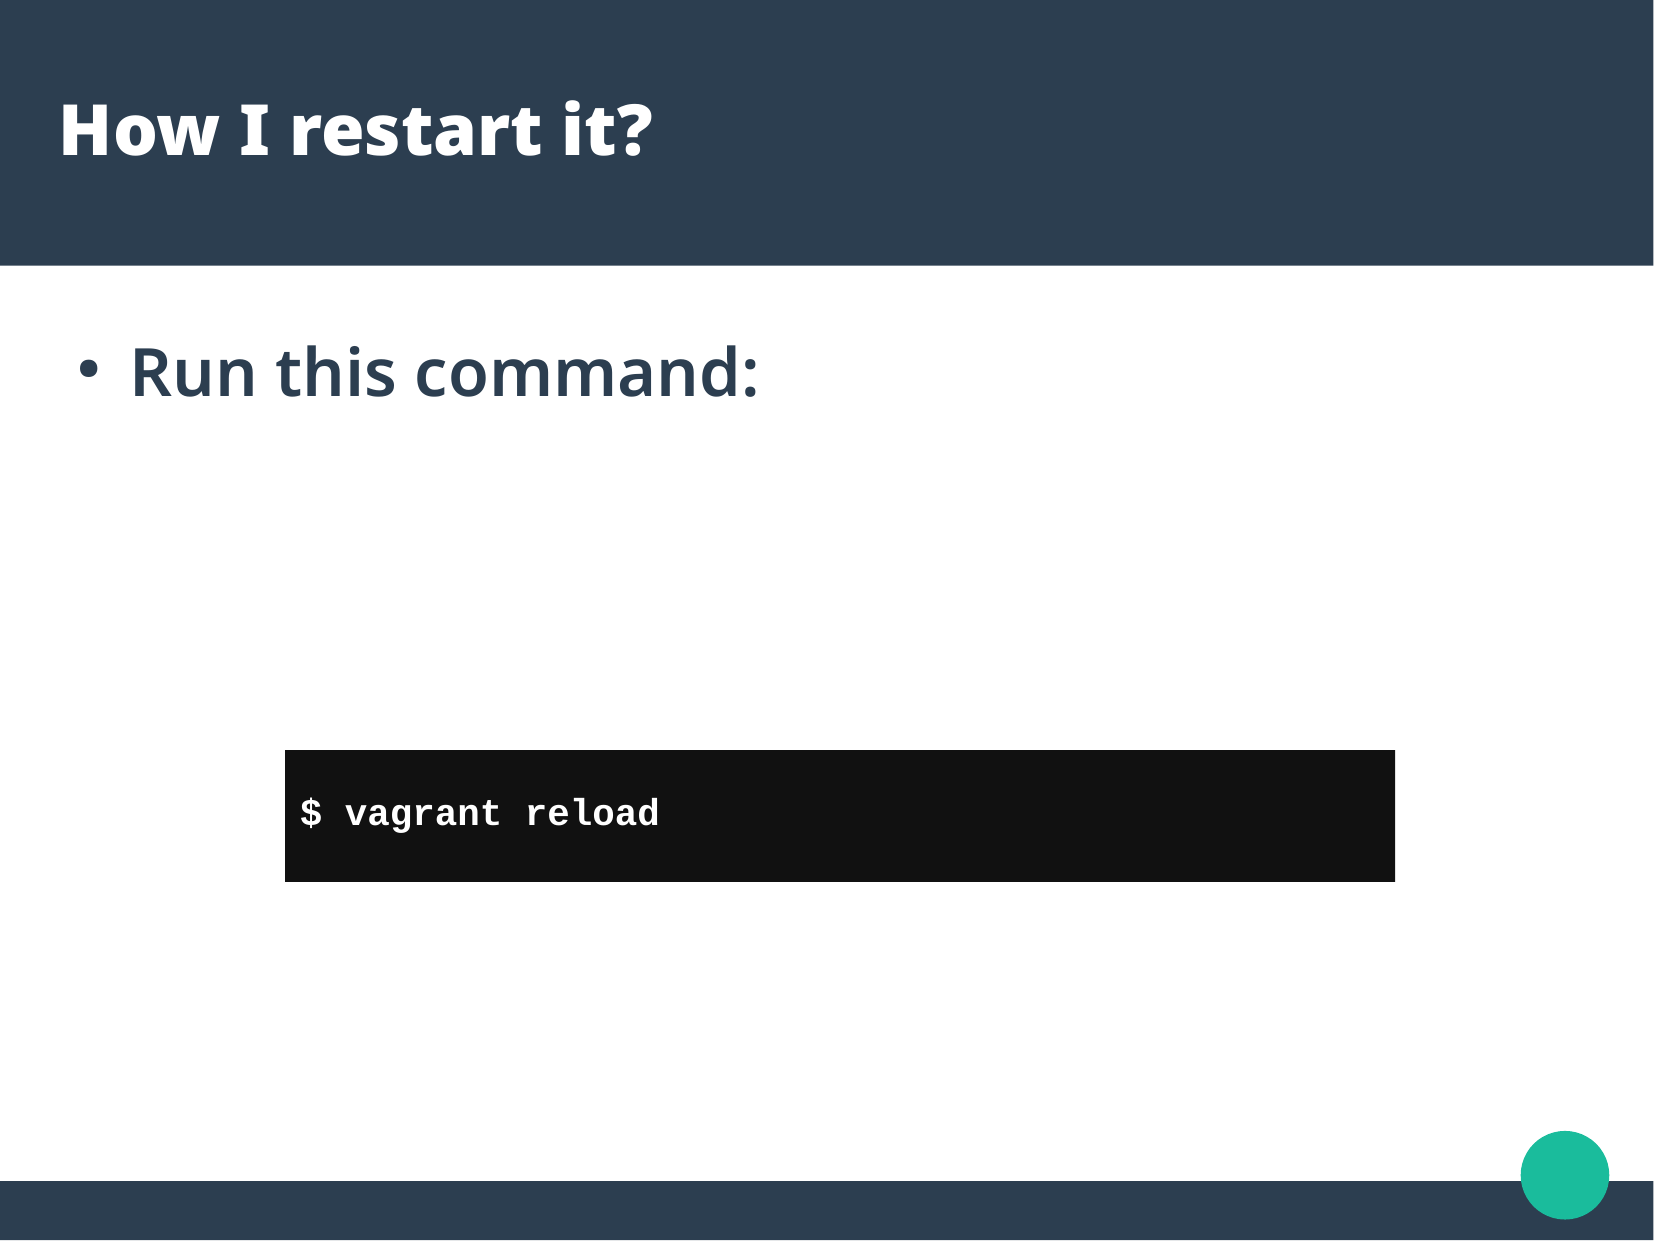

# How I restart it?
Run this command:
$ vagrant reload